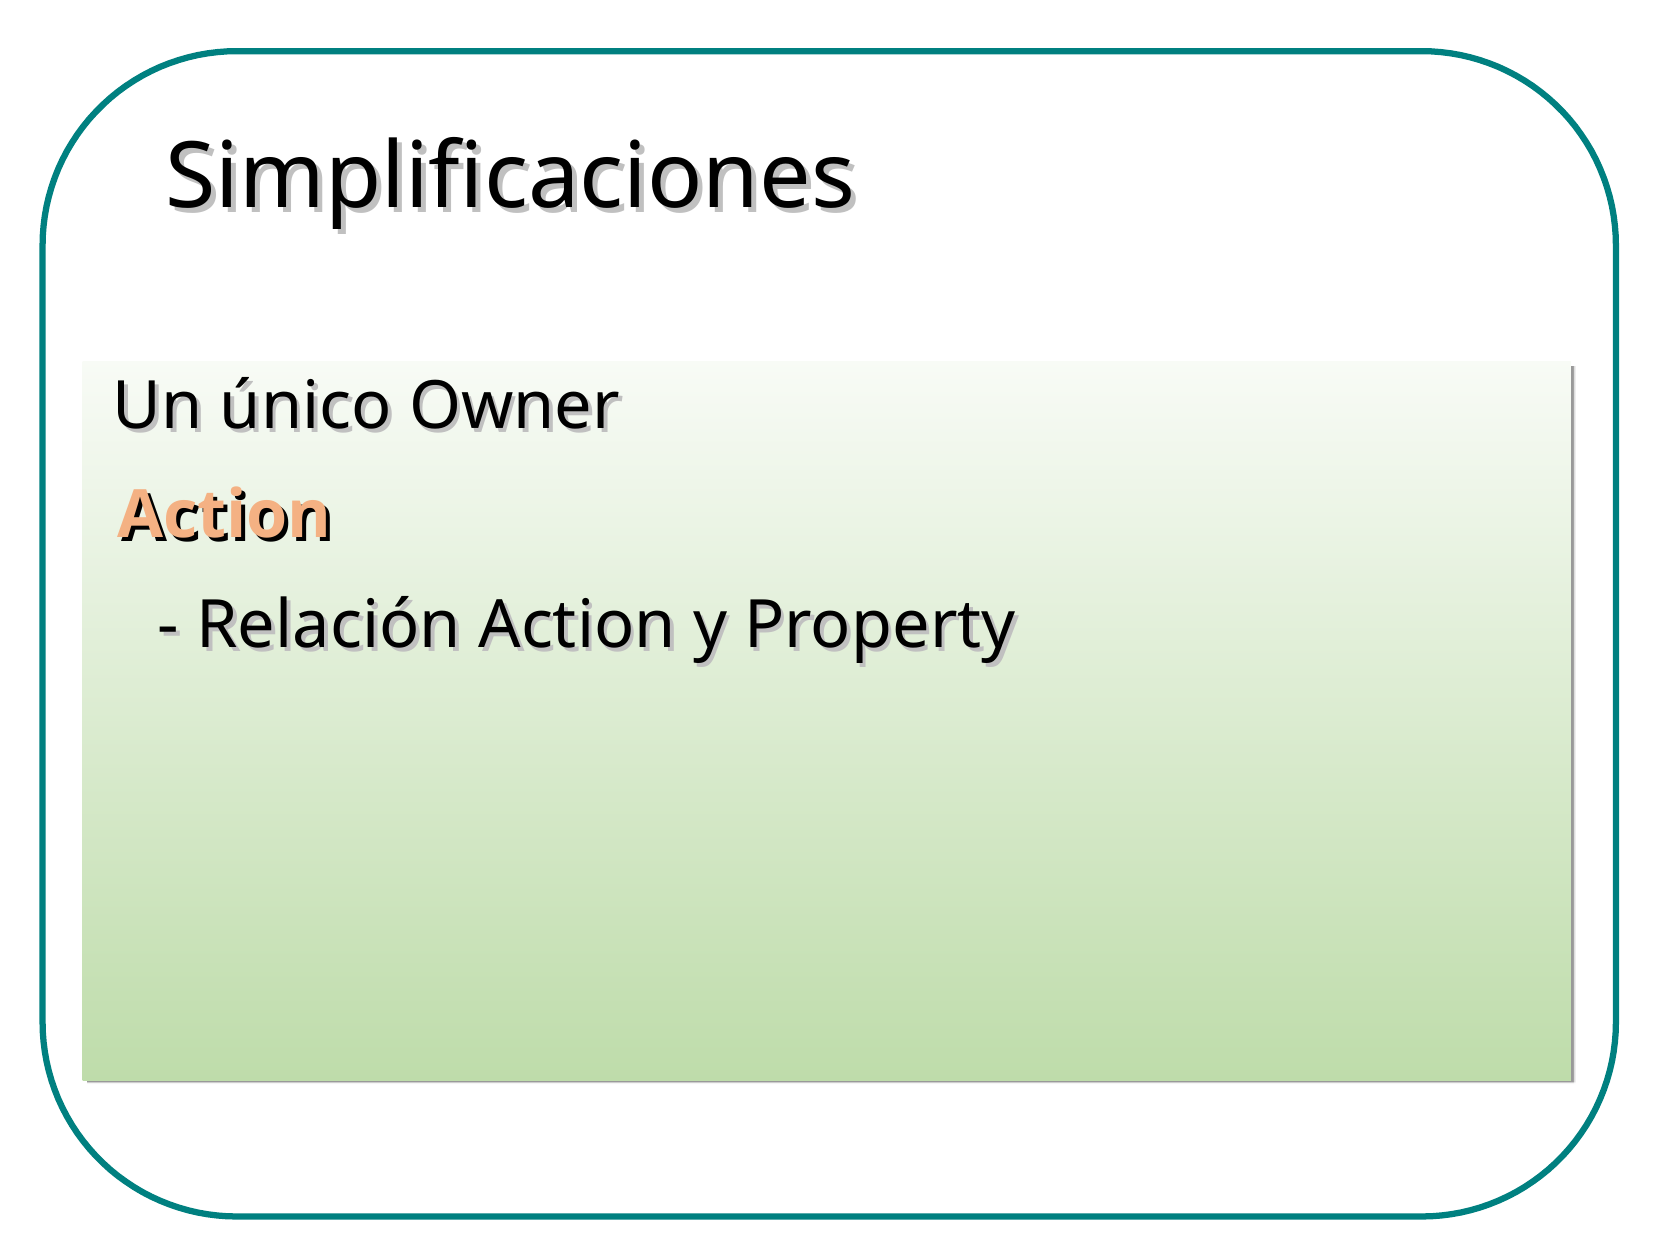

# Simplificaciones
 Un único Owner
 Action
	- Relación Action y Property